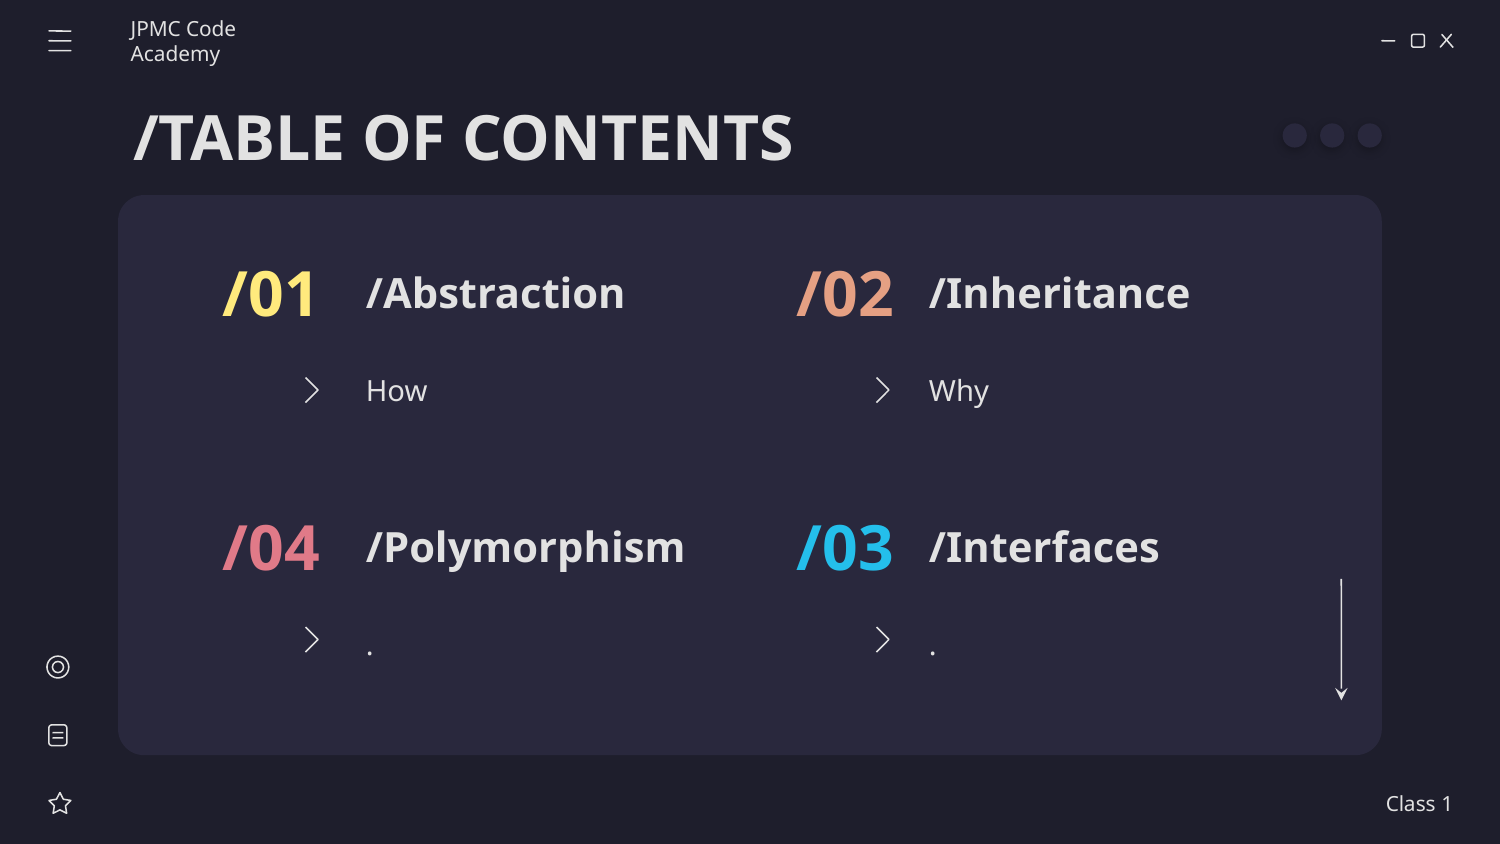

JPMC Code Academy
/TABLE OF CONTENTS
/01
# /Abstraction
/02
/Inheritance
How
Why
/04
/Polymorphism
/03
/Interfaces
.
.
Class 1